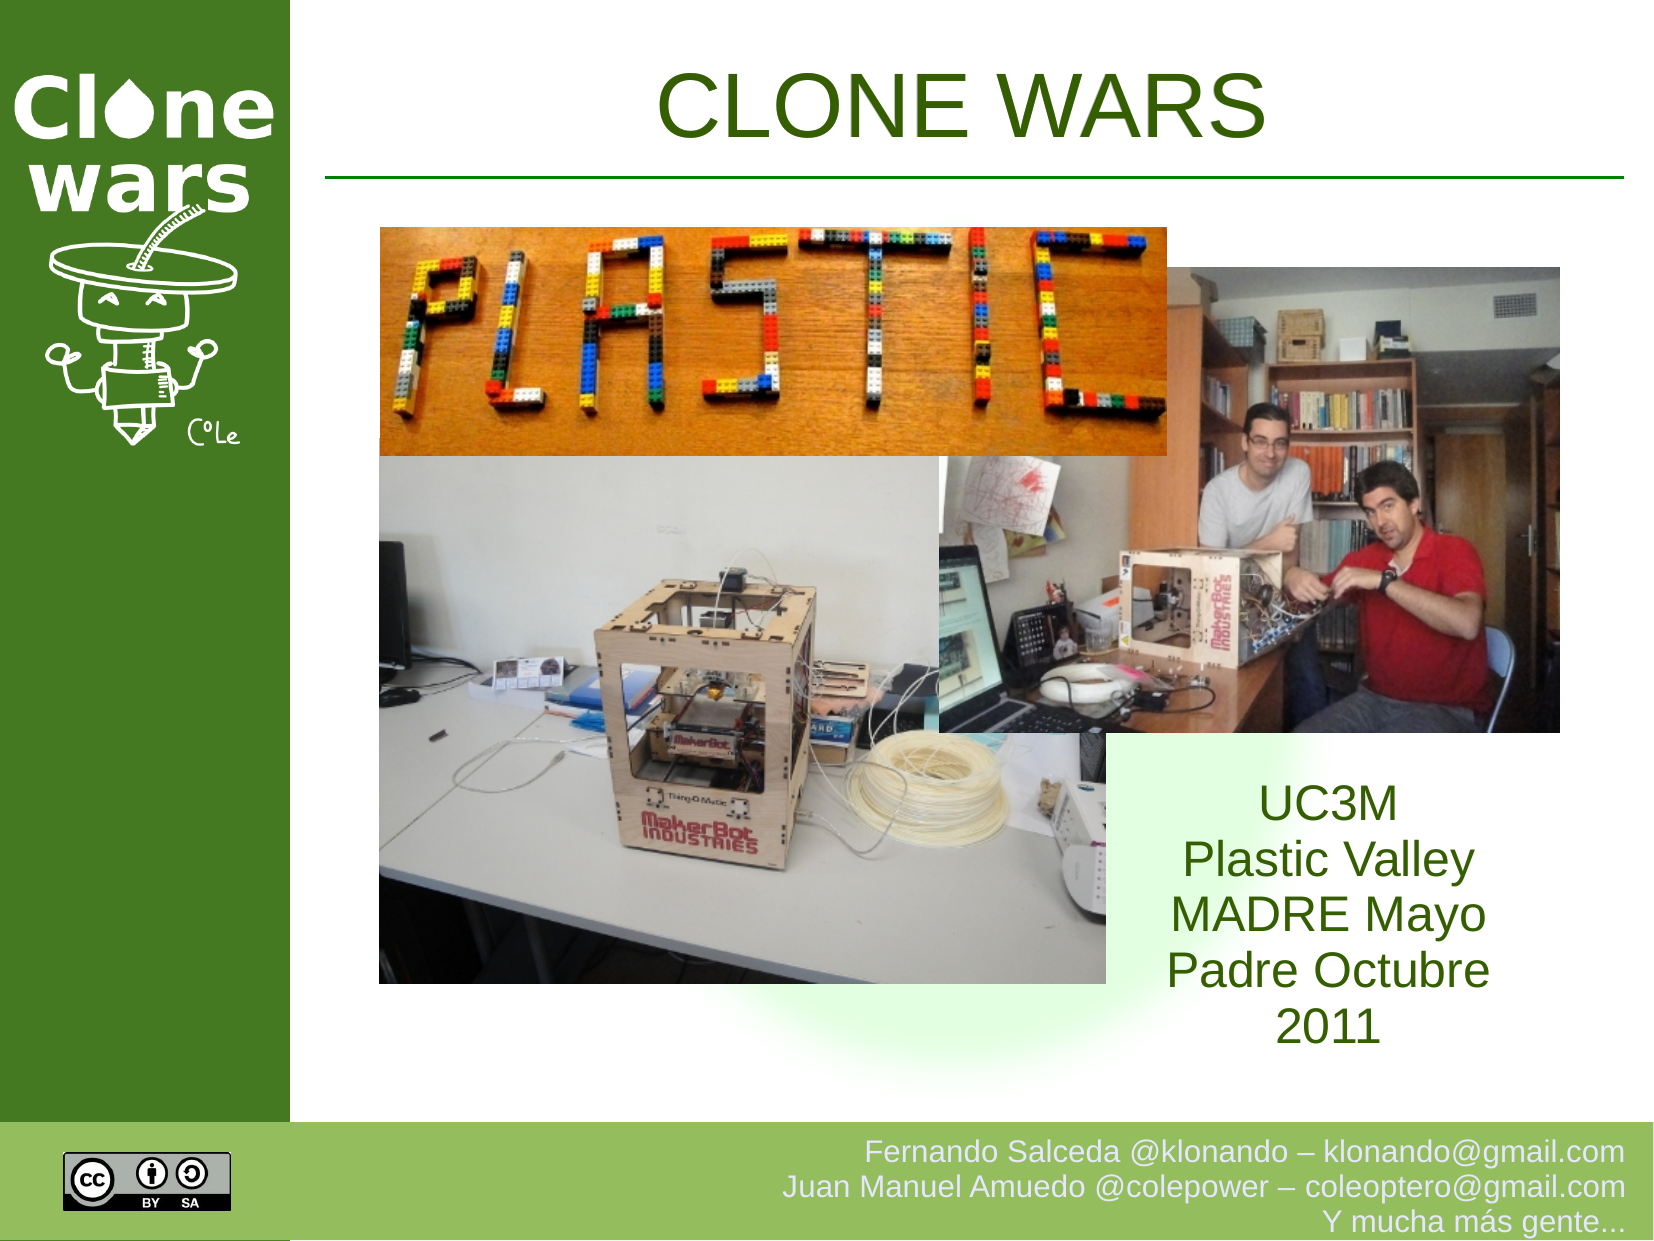

# CLONE WARS
UC3M
Plastic Valley
MADRE Mayo
Padre Octubre
2011
Fernando Salceda @klonando – klonando@gmail.com
Juan Manuel Amuedo @colepower – coleoptero@gmail.com
Y mucha más gente...